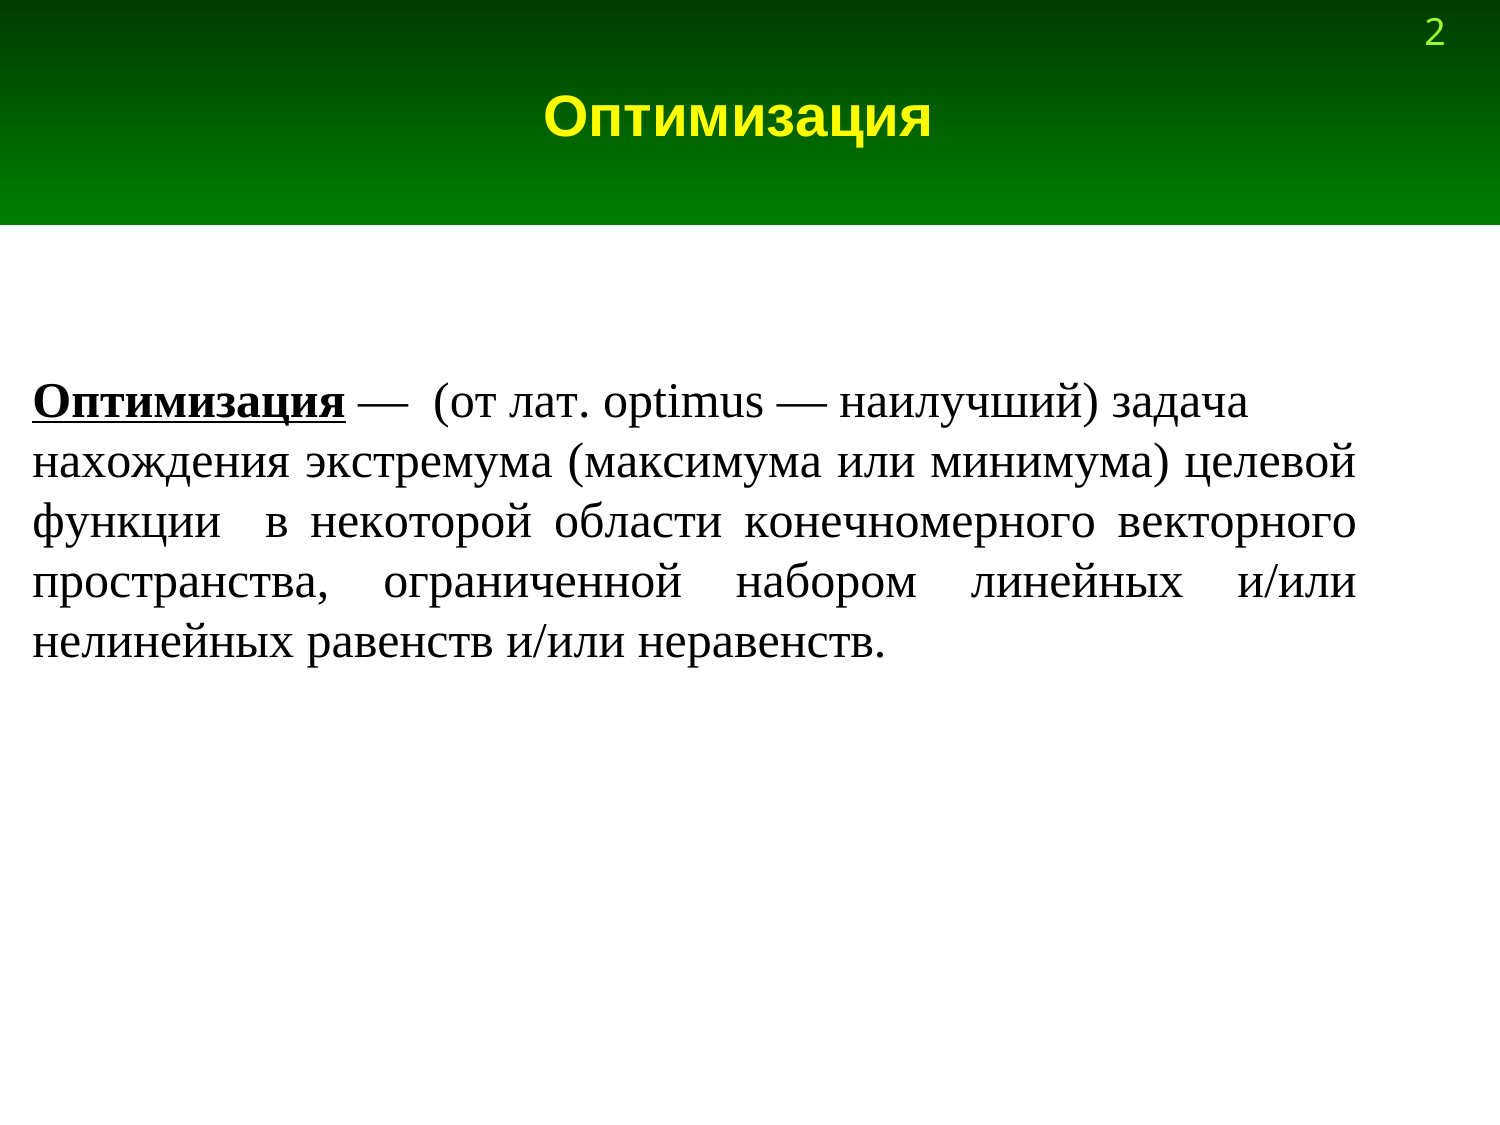

# Оптимизация
Оптимизация — (от лат. optimus — наилучший) задача
нахождения экстремума (максимума или минимума) целевой функции в некоторой области конечномерного векторного пространства, ограниченной набором линейных и/или нелинейных равенств и/или неравенств.